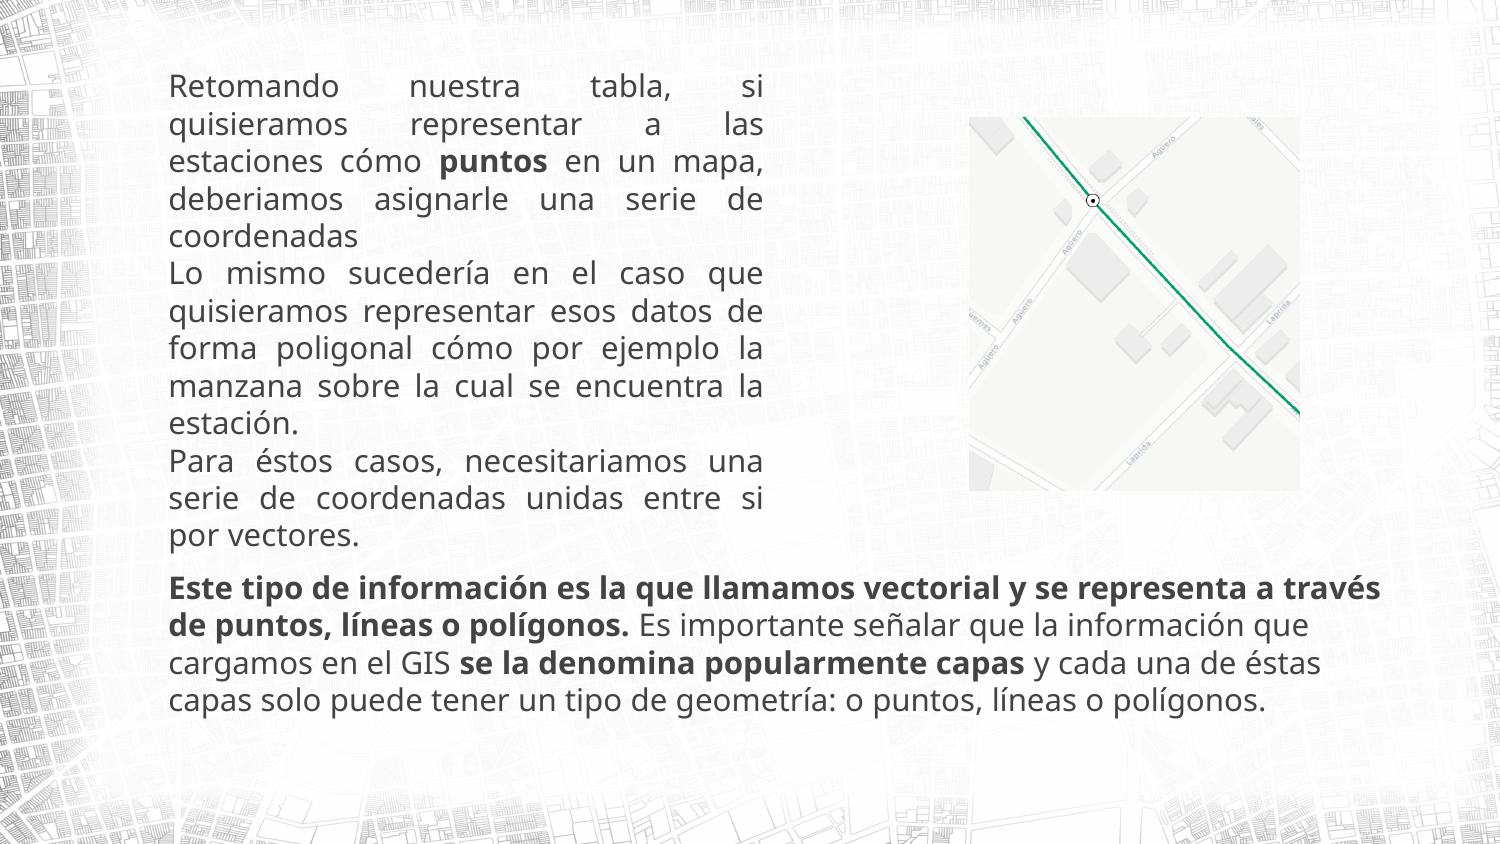

Retomando nuestra tabla, si quisieramos representar a las estaciones cómo puntos en un mapa, deberiamos asignarle una serie de coordenadas
Lo mismo sucedería en el caso que quisieramos representar esos datos de forma poligonal cómo por ejemplo la manzana sobre la cual se encuentra la estación.
Para éstos casos, necesitariamos una serie de coordenadas unidas entre si por vectores.
Este tipo de información es la que llamamos vectorial y se representa a través de puntos, líneas o polígonos. Es importante señalar que la información que cargamos en el GIS se la denomina popularmente capas y cada una de éstas capas solo puede tener un tipo de geometría: o puntos, líneas o polígonos.